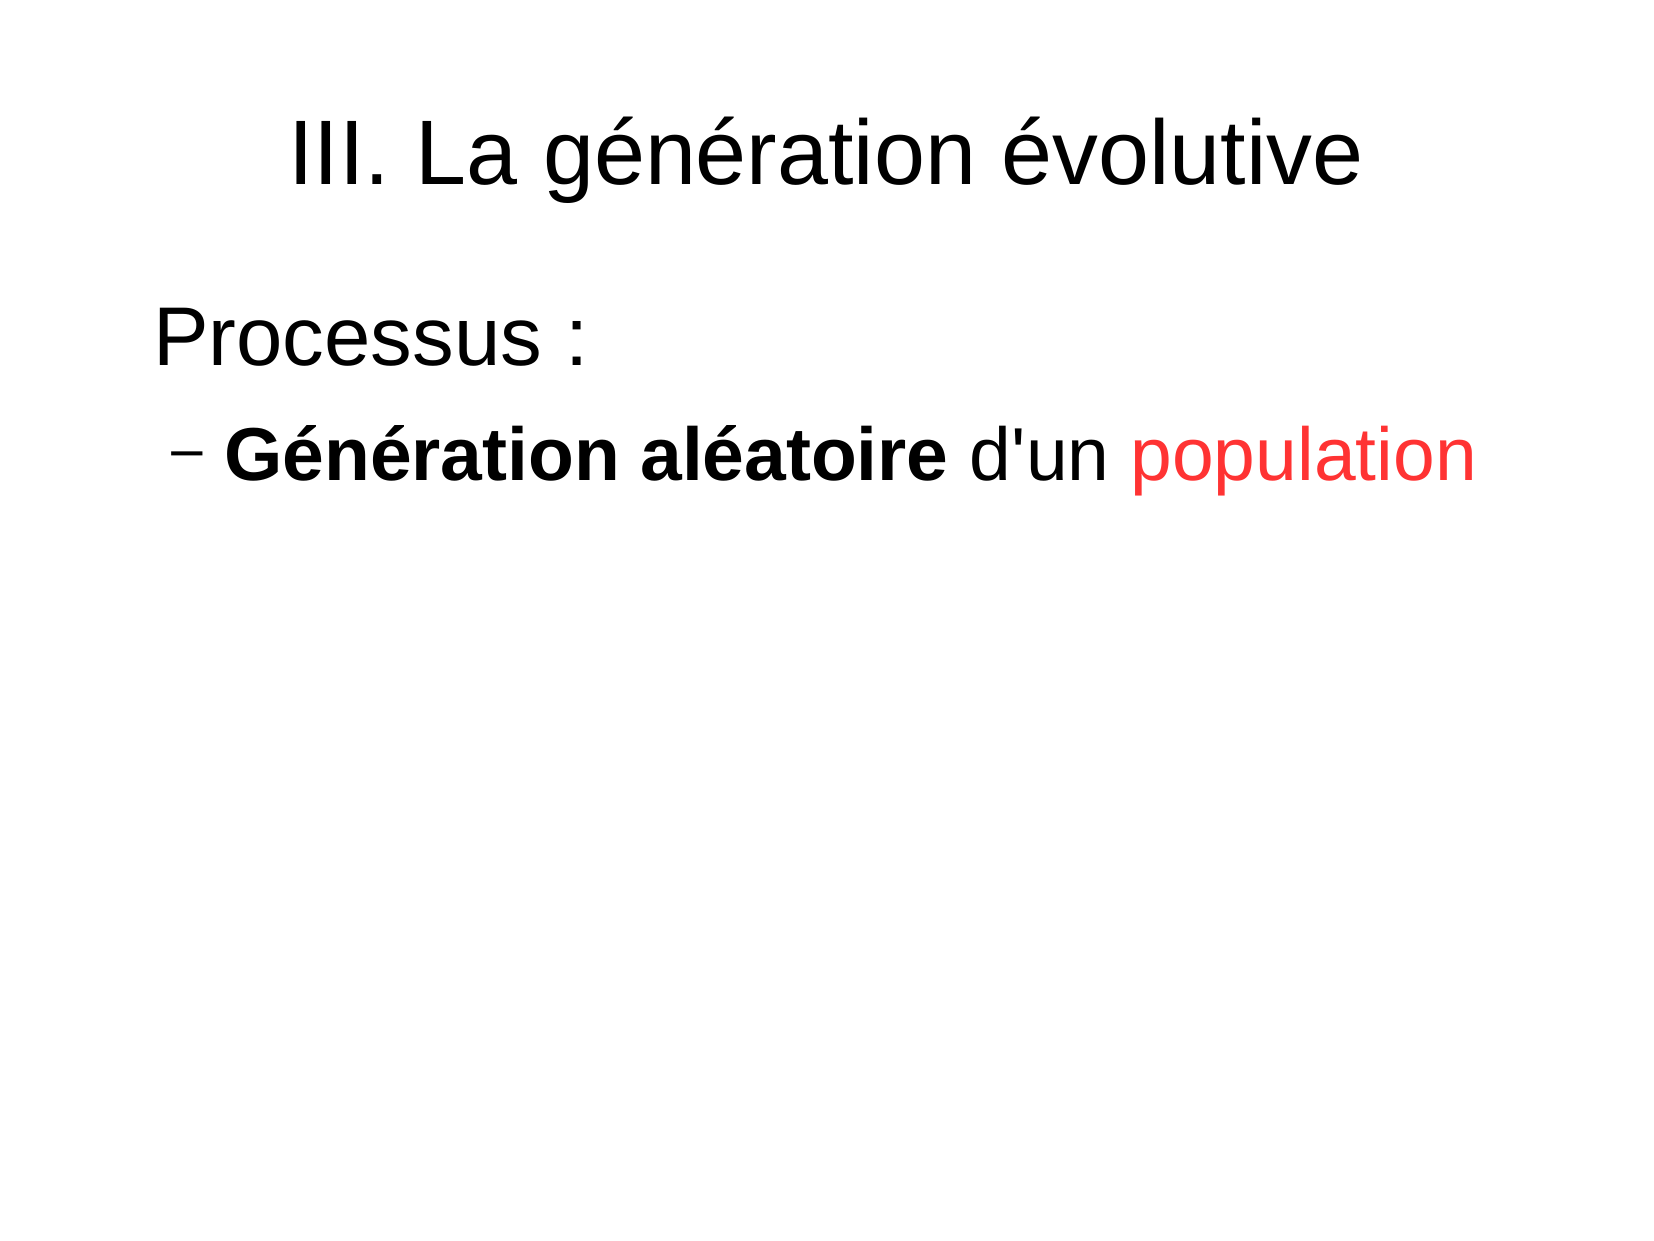

# III. La génération évolutive
Processus :
Génération aléatoire d'un population